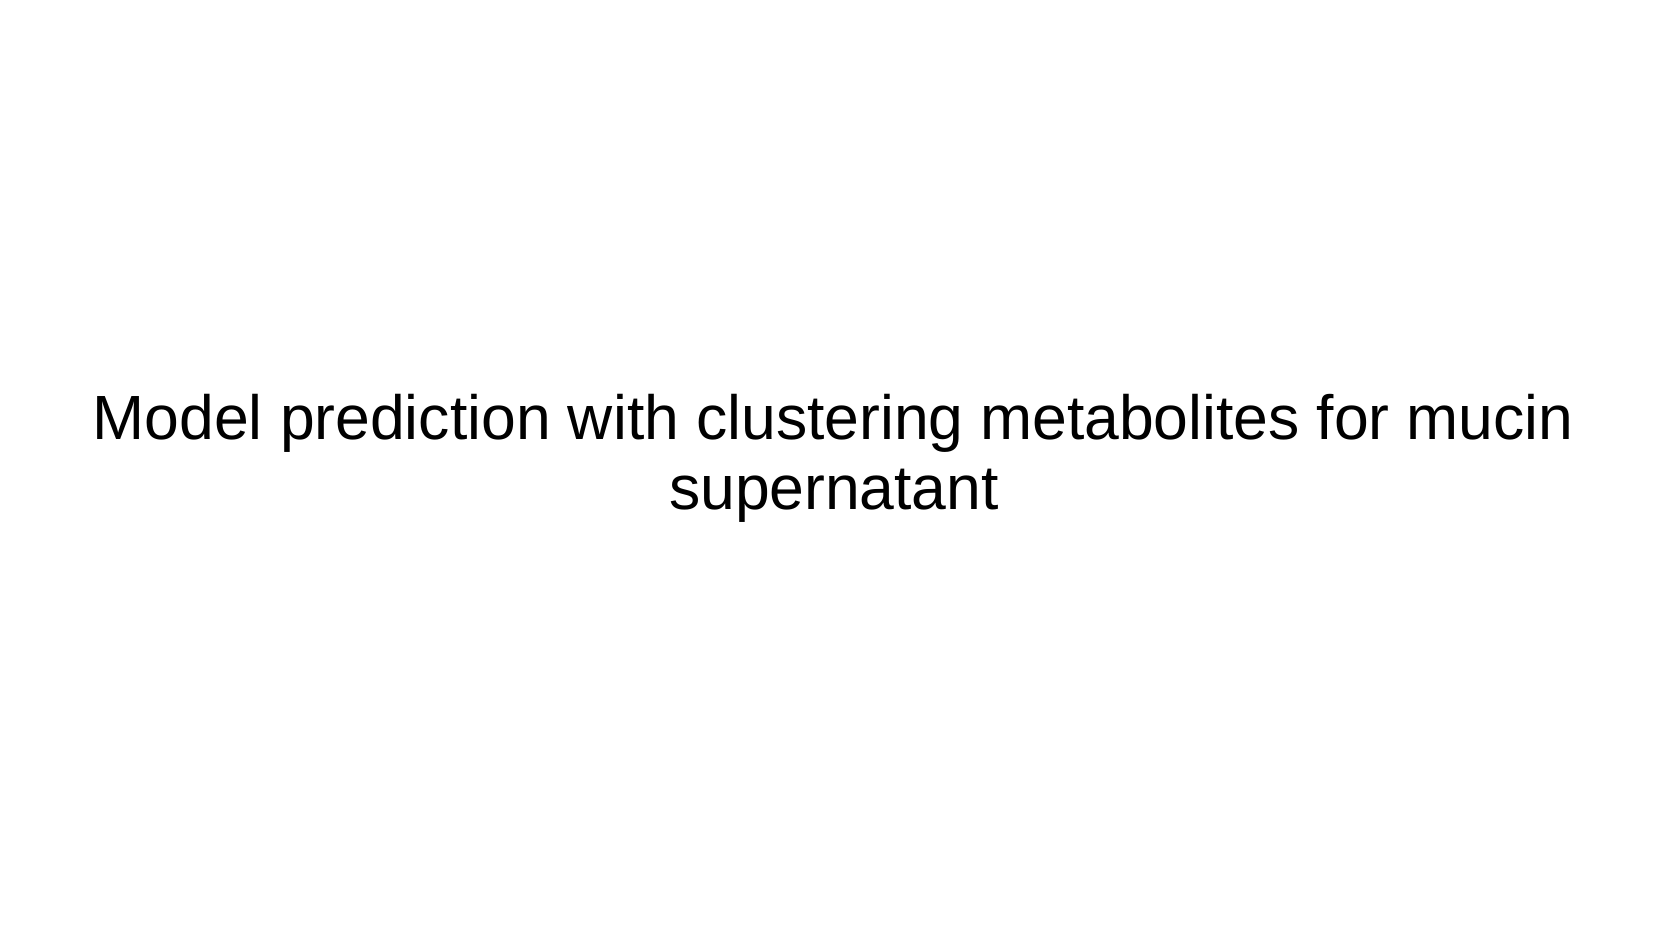

# Model prediction with clustering metabolites for mucin supernatant